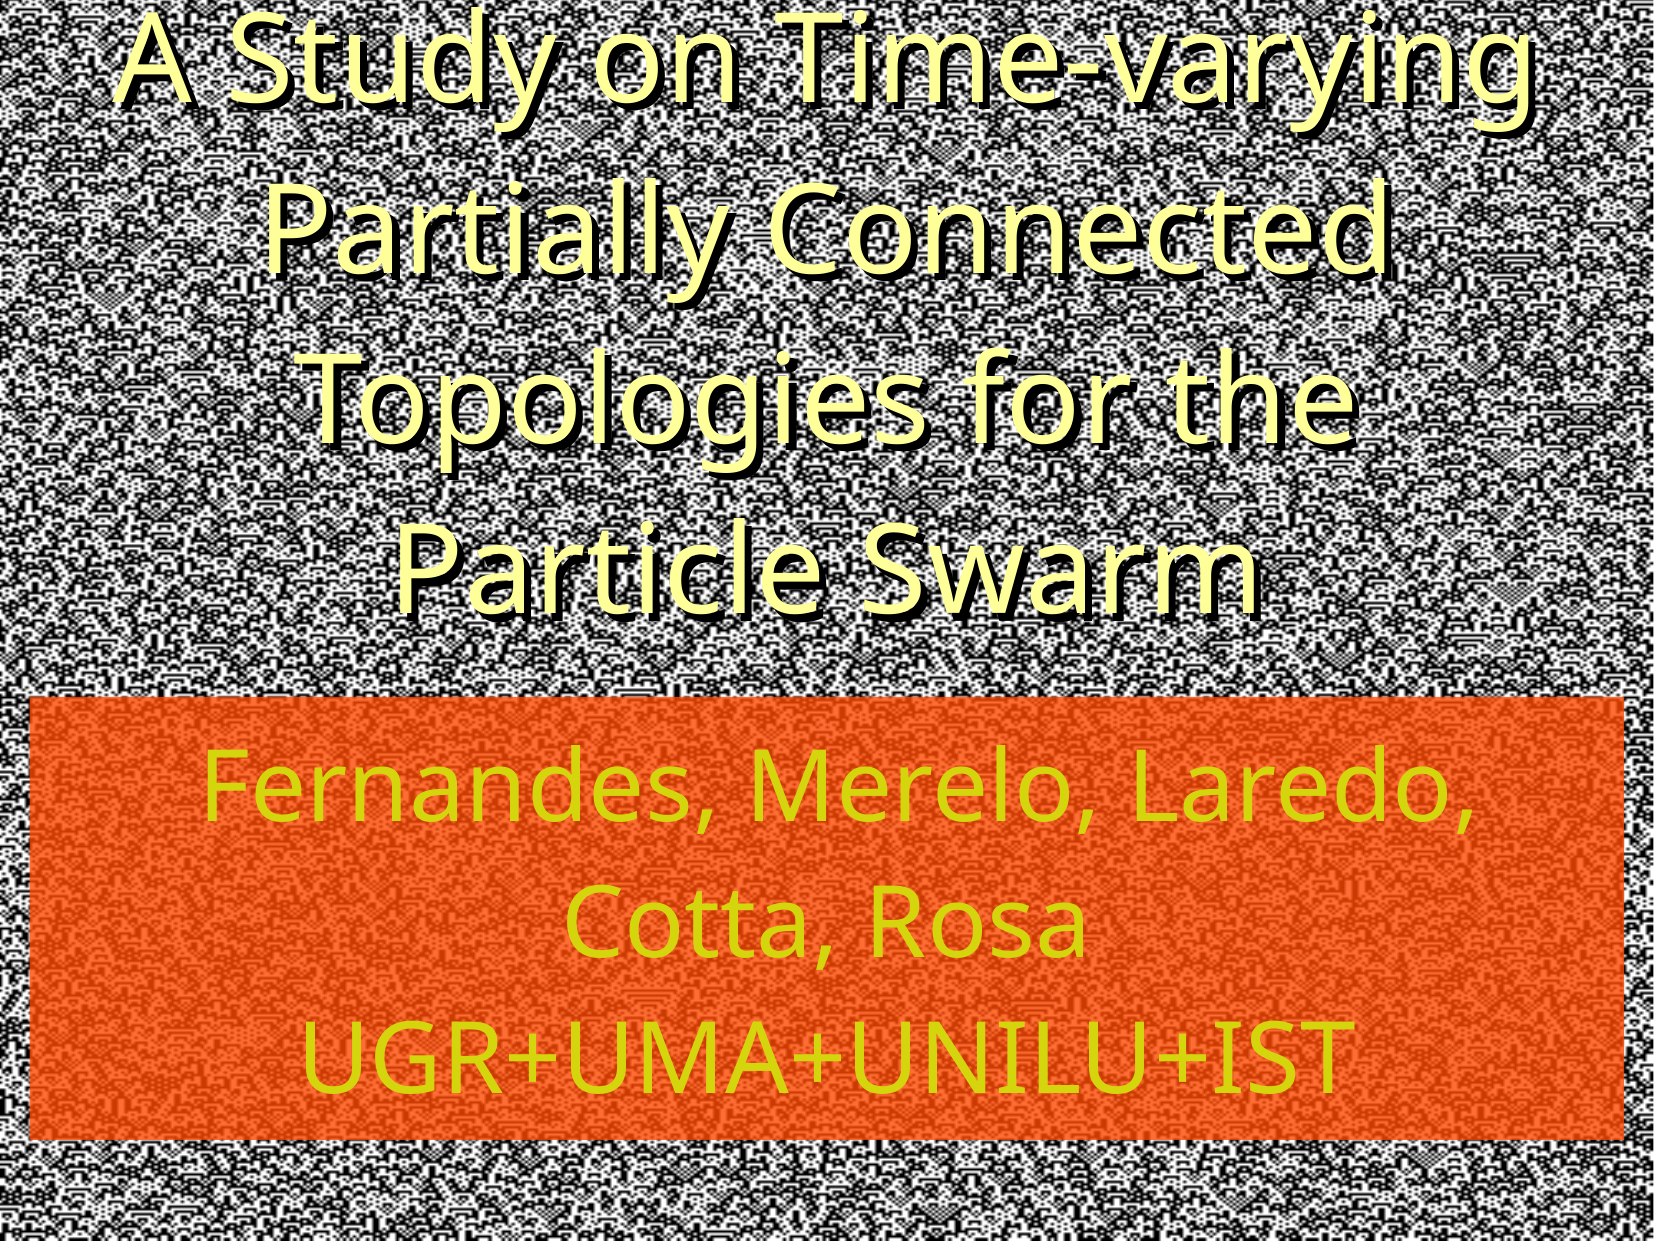

# A Study on Time-varying Partially Connected Topologies for the Particle Swarm
 Fernandes, Merelo, Laredo, Cotta, Rosa
UGR+UMA+UNILU+IST